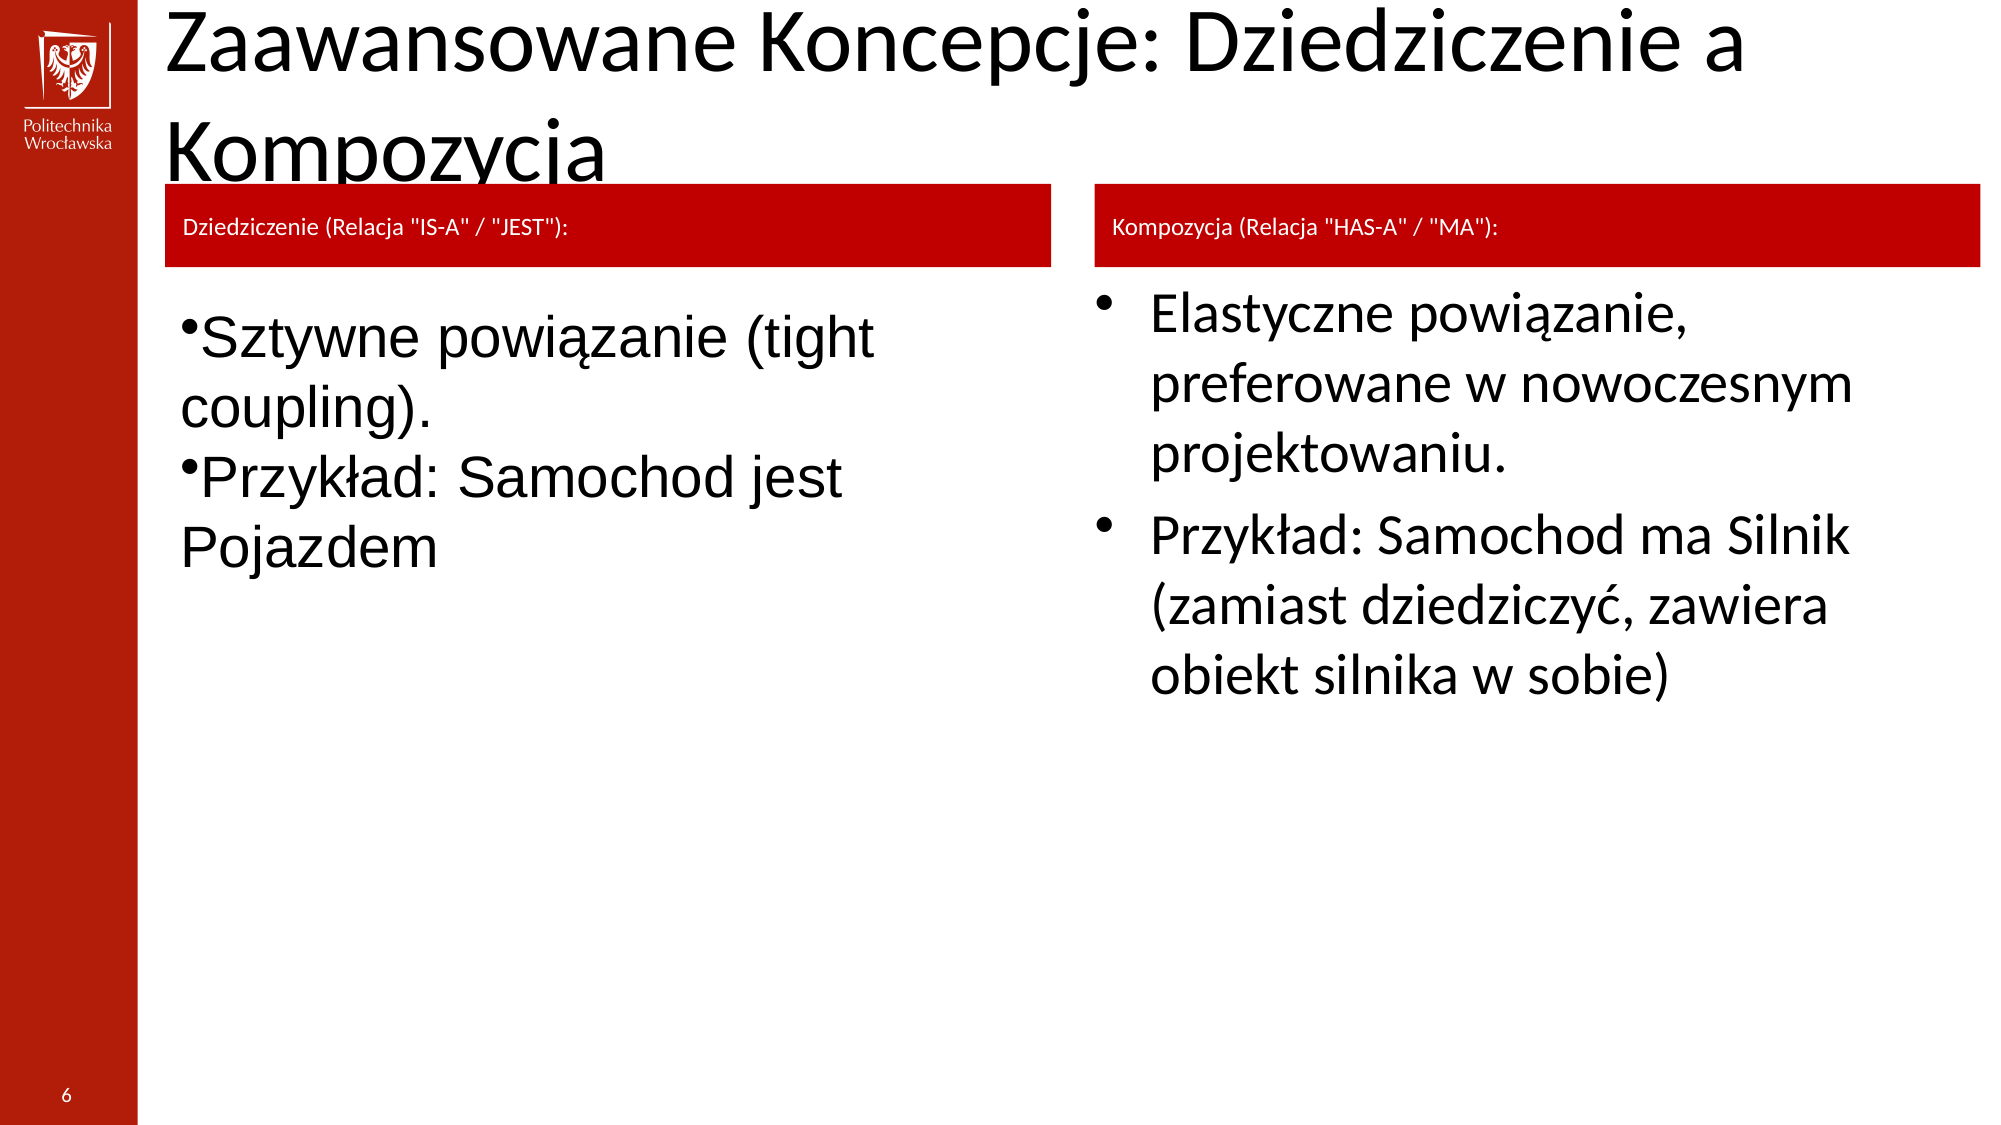

Zaawansowane Koncepcje: Dziedziczenie a Kompozycja
Dziedziczenie (Relacja "IS-A" / "JEST"):
Kompozycja (Relacja "HAS-A" / "MA"):
# Elastyczne powiązanie, preferowane w nowoczesnym projektowaniu.
Przykład: Samochod ma Silnik (zamiast dziedziczyć, zawiera obiekt silnika w sobie)
Sztywne powiązanie (tight coupling).
Przykład: Samochod jest Pojazdem